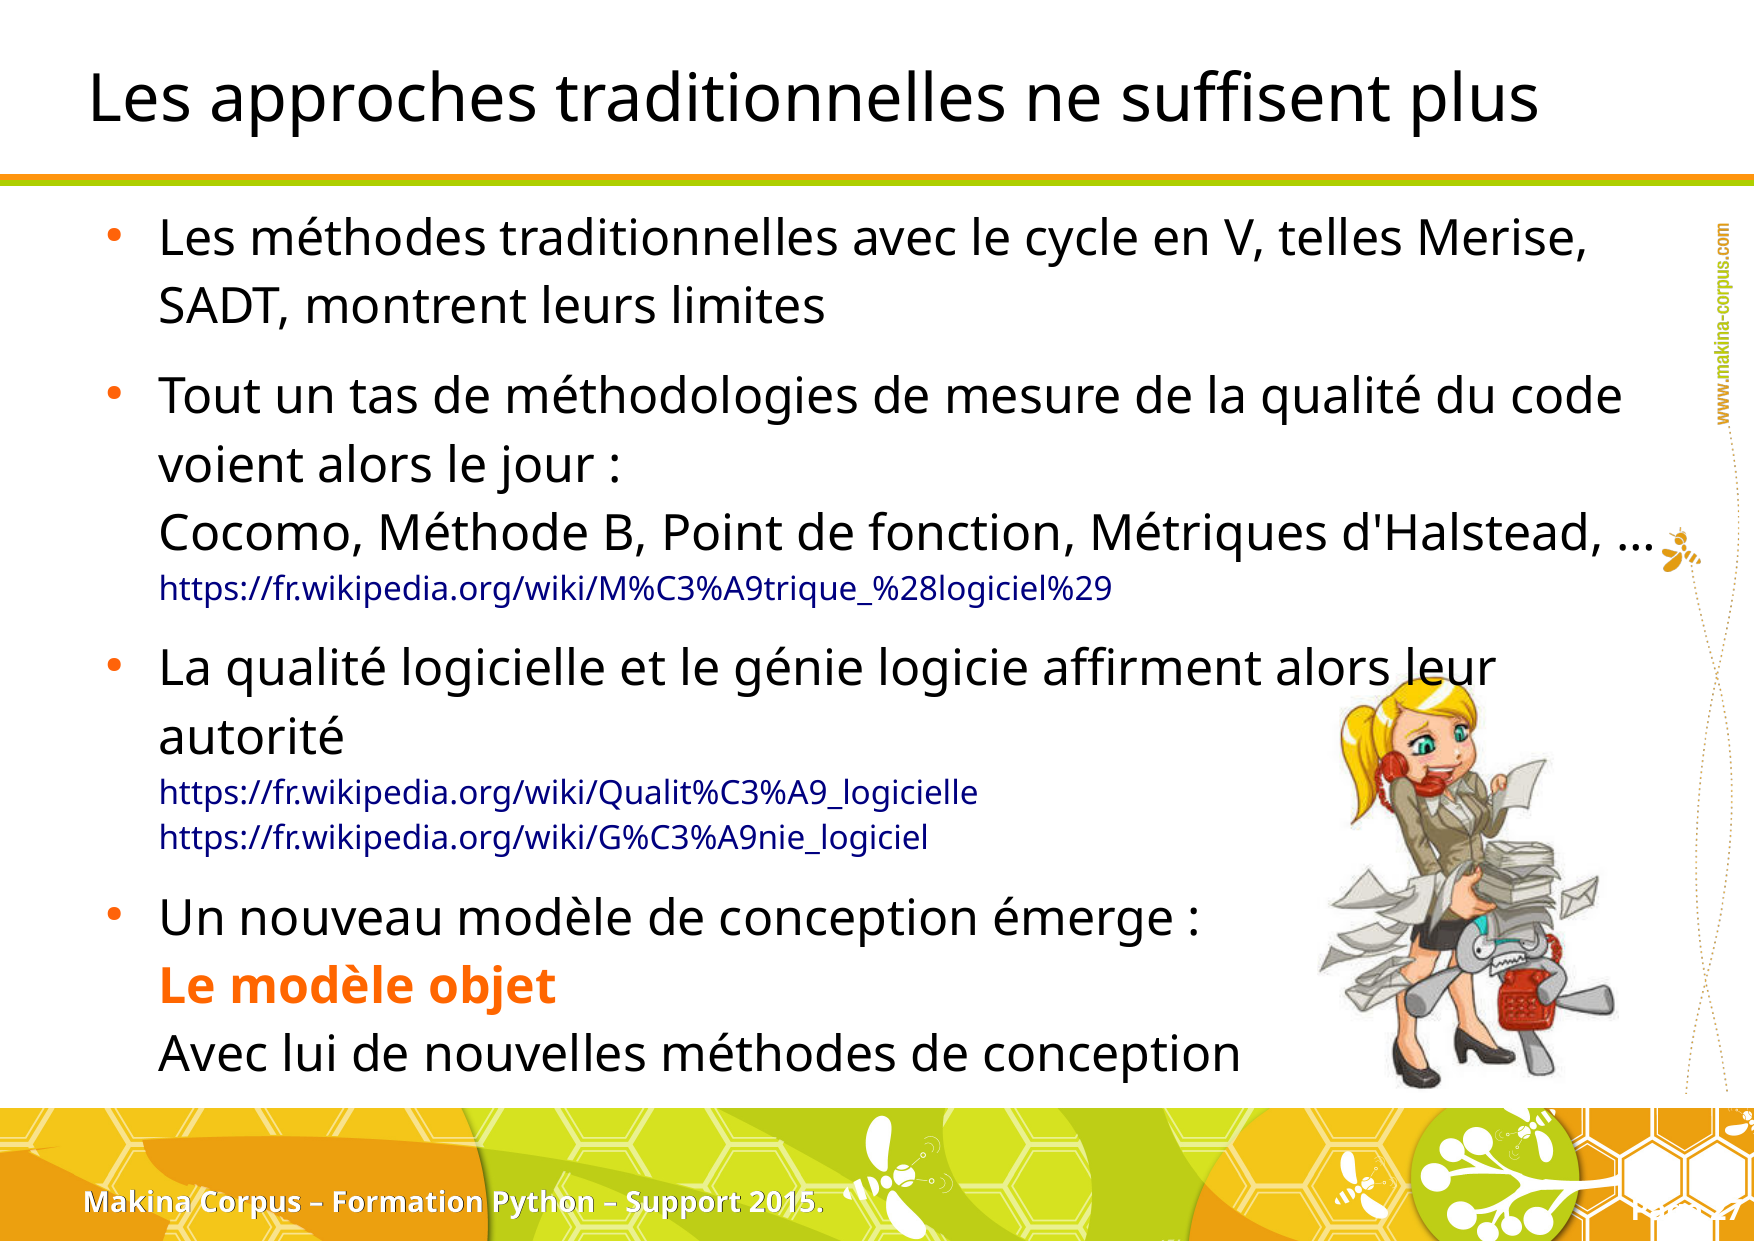

# Les approches traditionnelles ne suffisent plus
Les méthodes traditionnelles avec le cycle en V, telles Merise, SADT, montrent leurs limites
Tout un tas de méthodologies de mesure de la qualité du code voient alors le jour :
Cocomo, Méthode B, Point de fonction, Métriques d'Halstead, …
https://fr.wikipedia.org/wiki/M%C3%A9trique_%28logiciel%29
La qualité logicielle et le génie logicie affirment alors leur autorité
https://fr.wikipedia.org/wiki/Qualit%C3%A9_logicielle
https://fr.wikipedia.org/wiki/G%C3%A9nie_logiciel
Un nouveau modèle de conception émerge :
Le modèle objet
Avec lui de nouvelles méthodes de conception
tesg
27